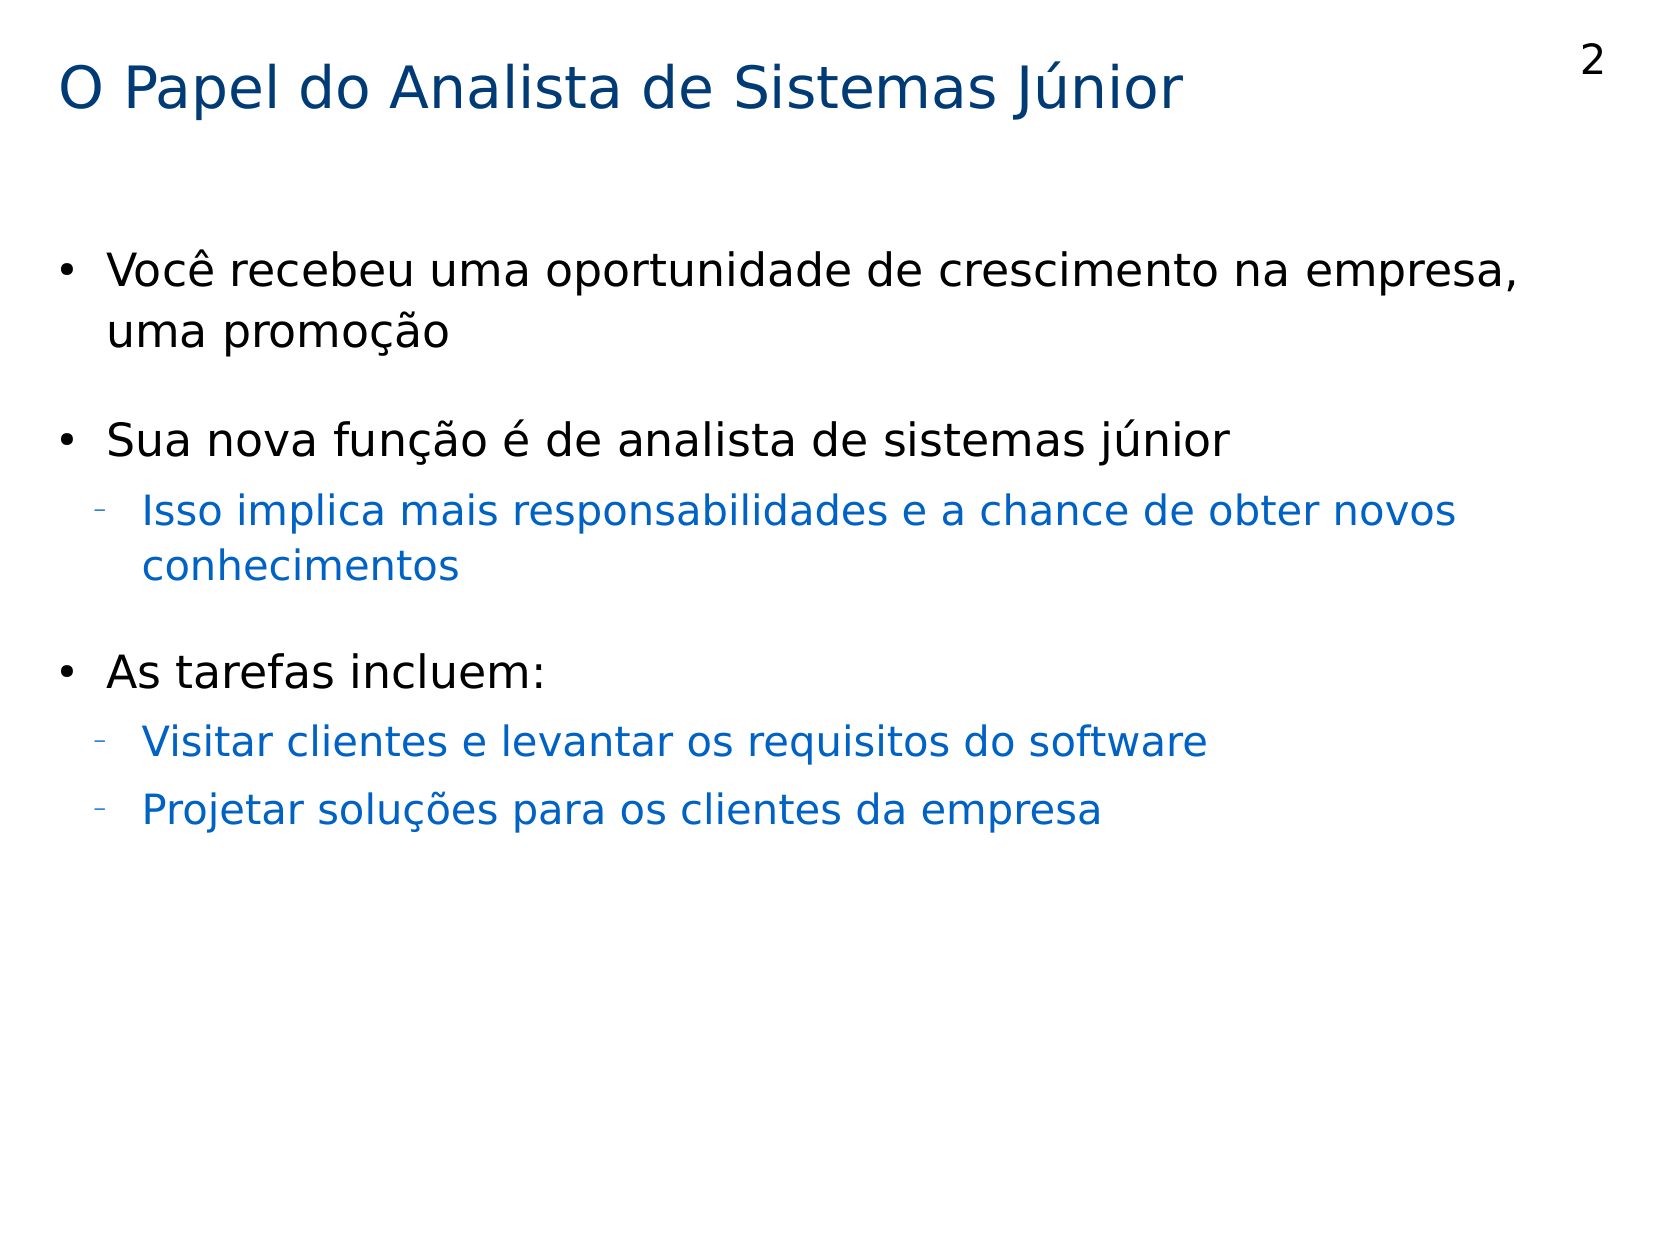

# O Papel do Analista de Sistemas Júnior
2
Você recebeu uma oportunidade de crescimento na empresa, uma promoção
Sua nova função é de analista de sistemas júnior
Isso implica mais responsabilidades e a chance de obter novos conhecimentos
As tarefas incluem:
Visitar clientes e levantar os requisitos do software
Projetar soluções para os clientes da empresa